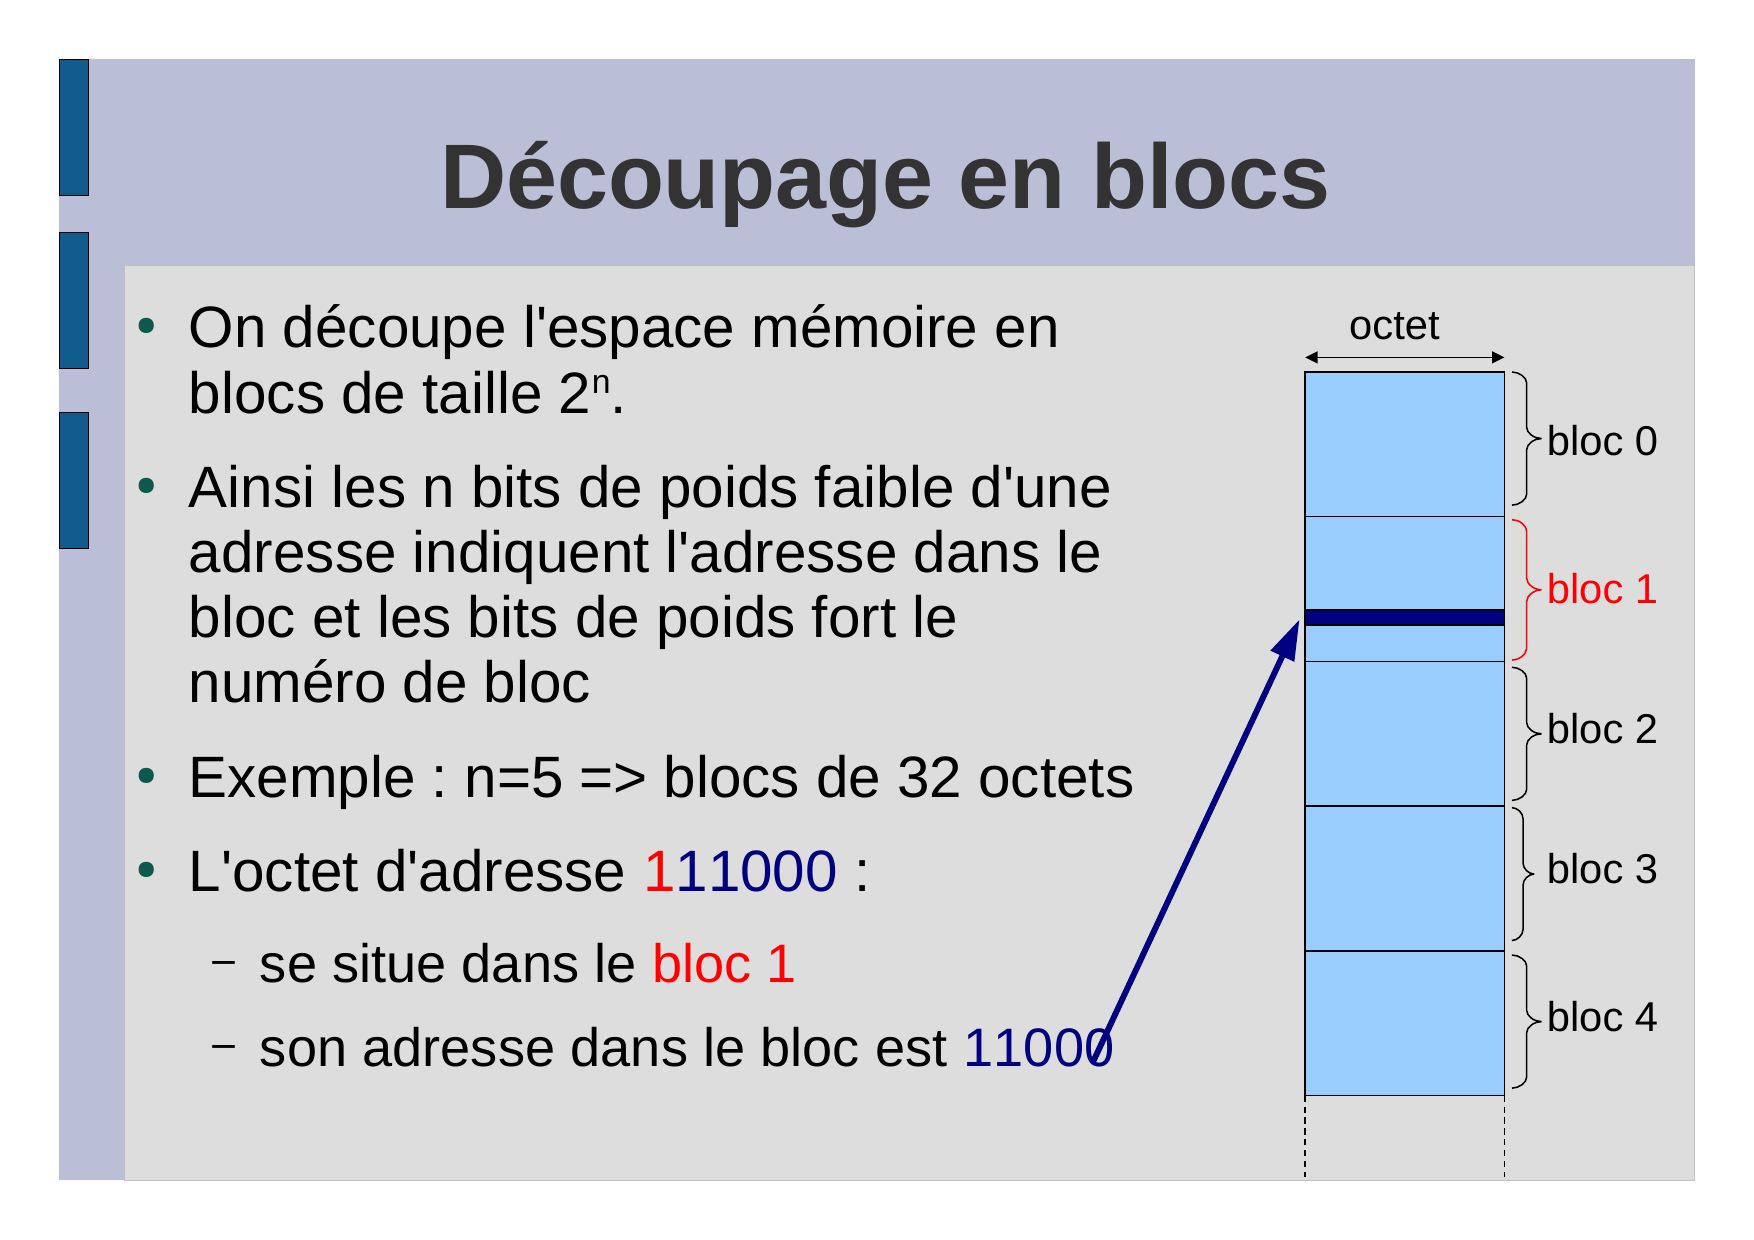

# Découpage en blocs
octet
On découpe l'espace mémoire en blocs de taille 2n.
Ainsi les n bits de poids faible d'une adresse indiquent l'adresse dans le bloc et les bits de poids fort le numéro de bloc
Exemple : n=5 => blocs de 32 octets
L'octet d'adresse 111000 :
se situe dans le bloc 1
son adresse dans le bloc est 11000
bloc 0
bloc 1
bloc 2
bloc 3
bloc 4